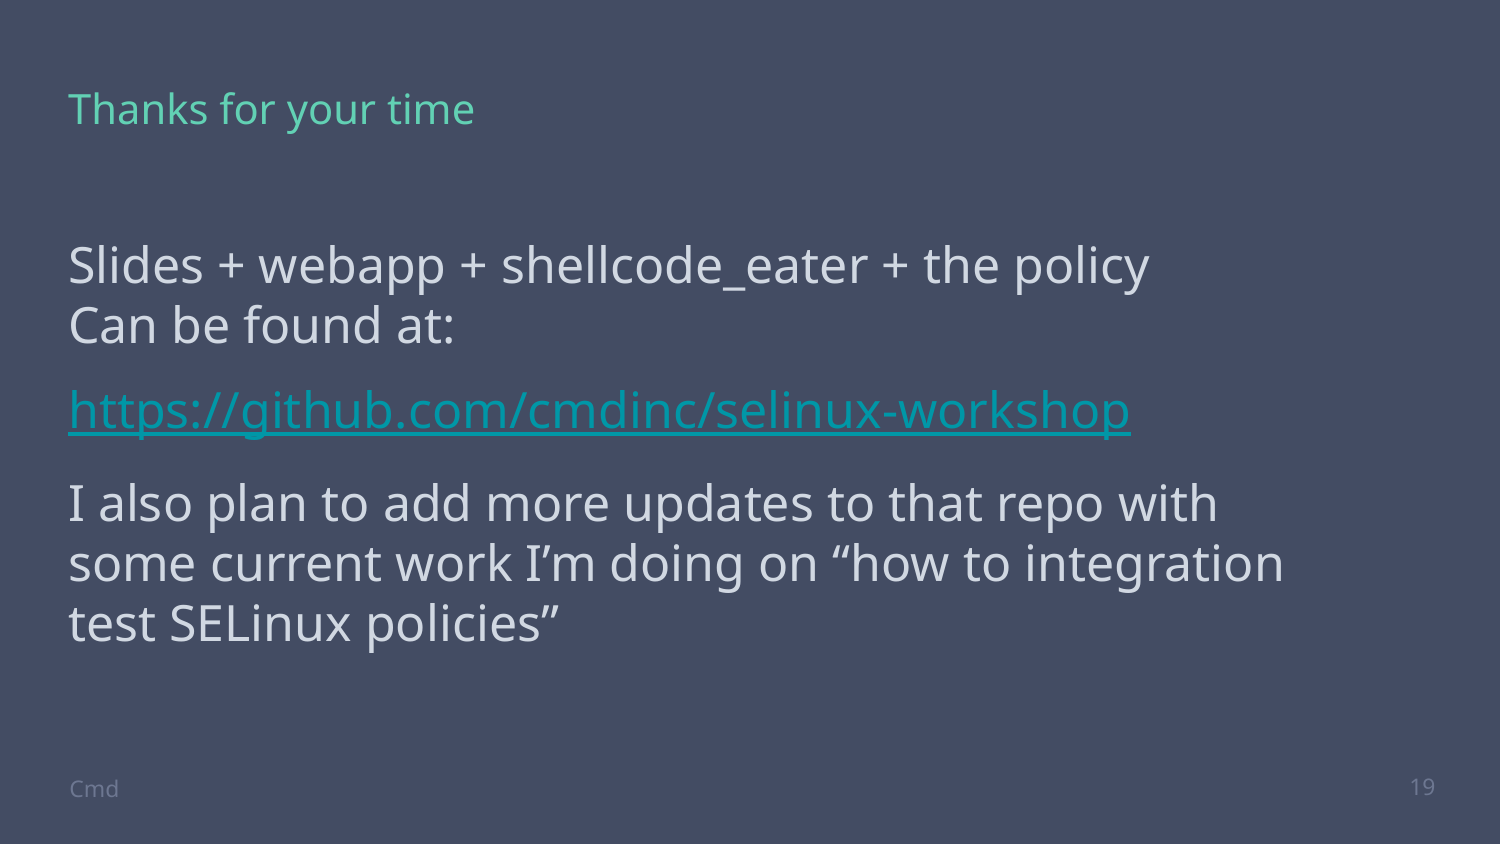

# Thanks for your time
Slides + webapp + shellcode_eater + the policy
Can be found at:
https://github.com/cmdinc/selinux-workshop
I also plan to add more updates to that repo with some current work I’m doing on “how to integration test SELinux policies”